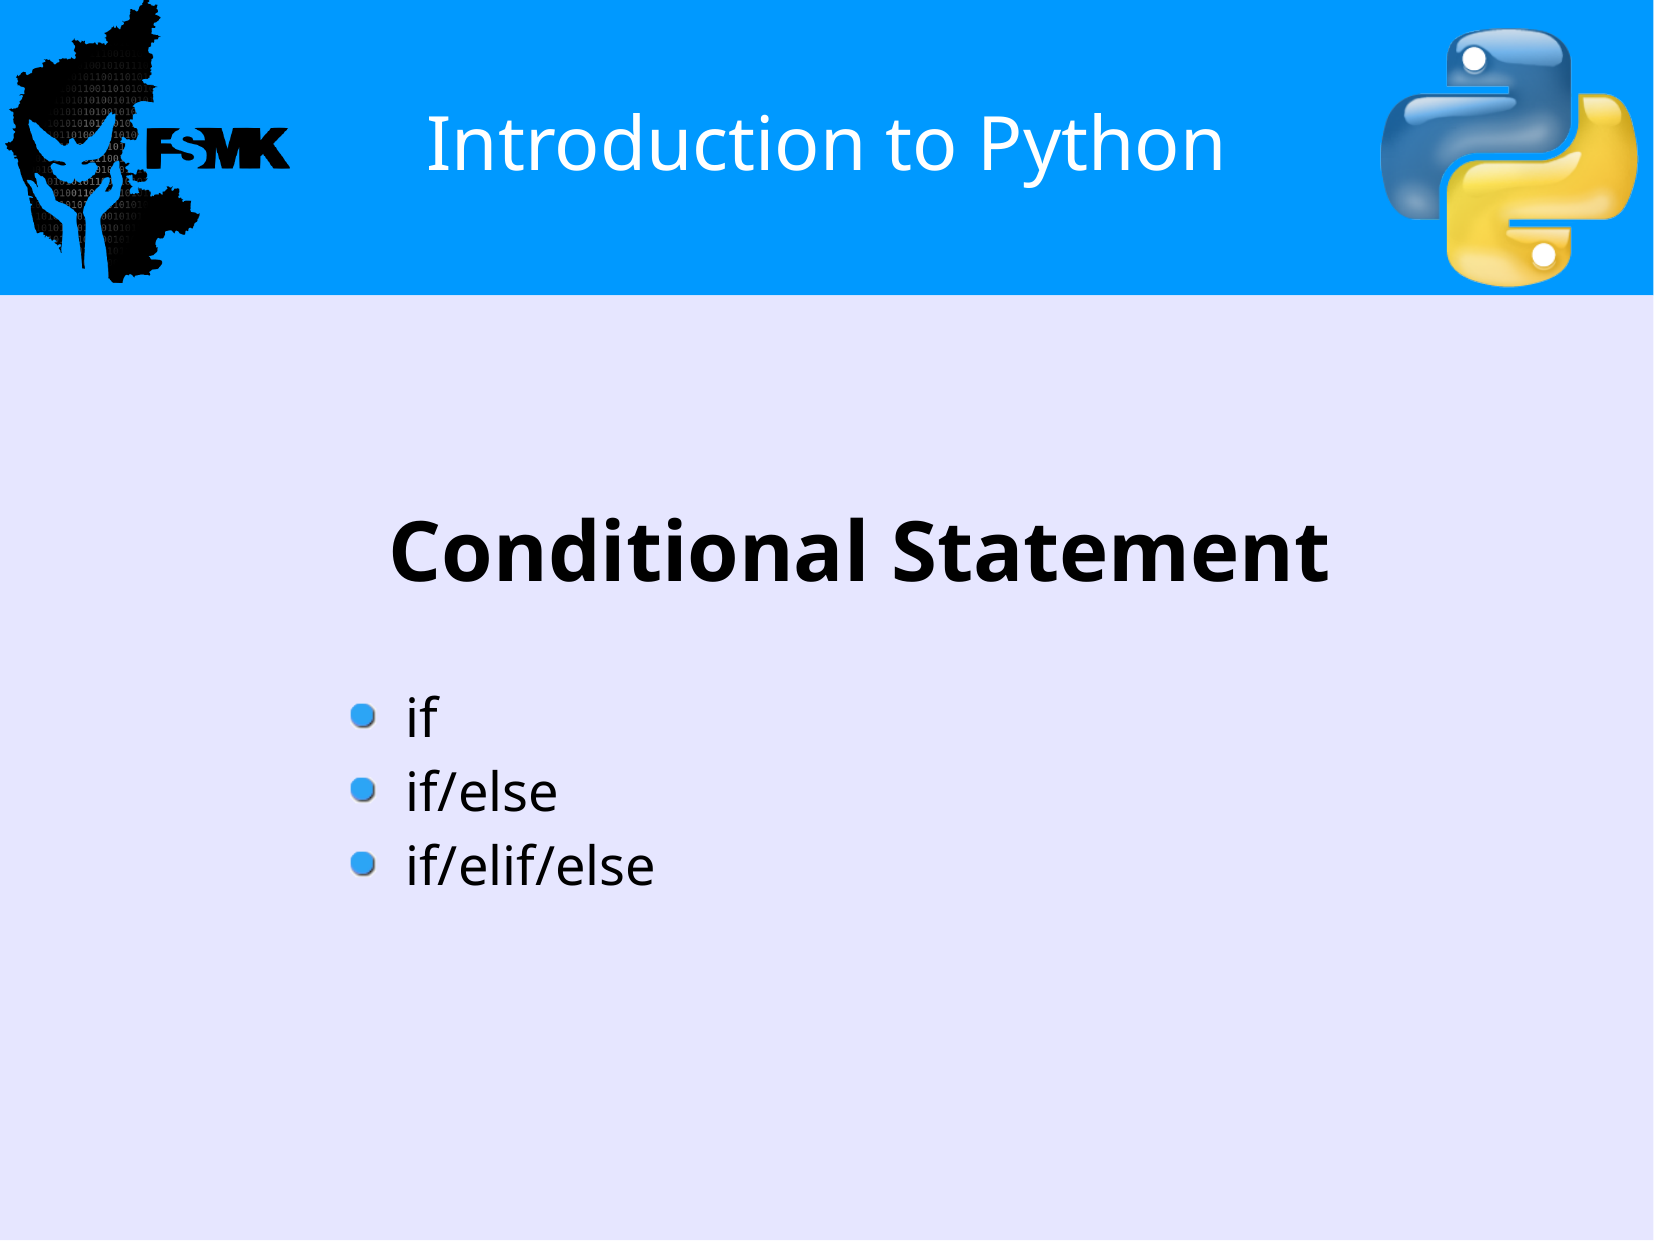

# Introduction to Python
Conditional Statement
 if
 if/else
 if/elif/else